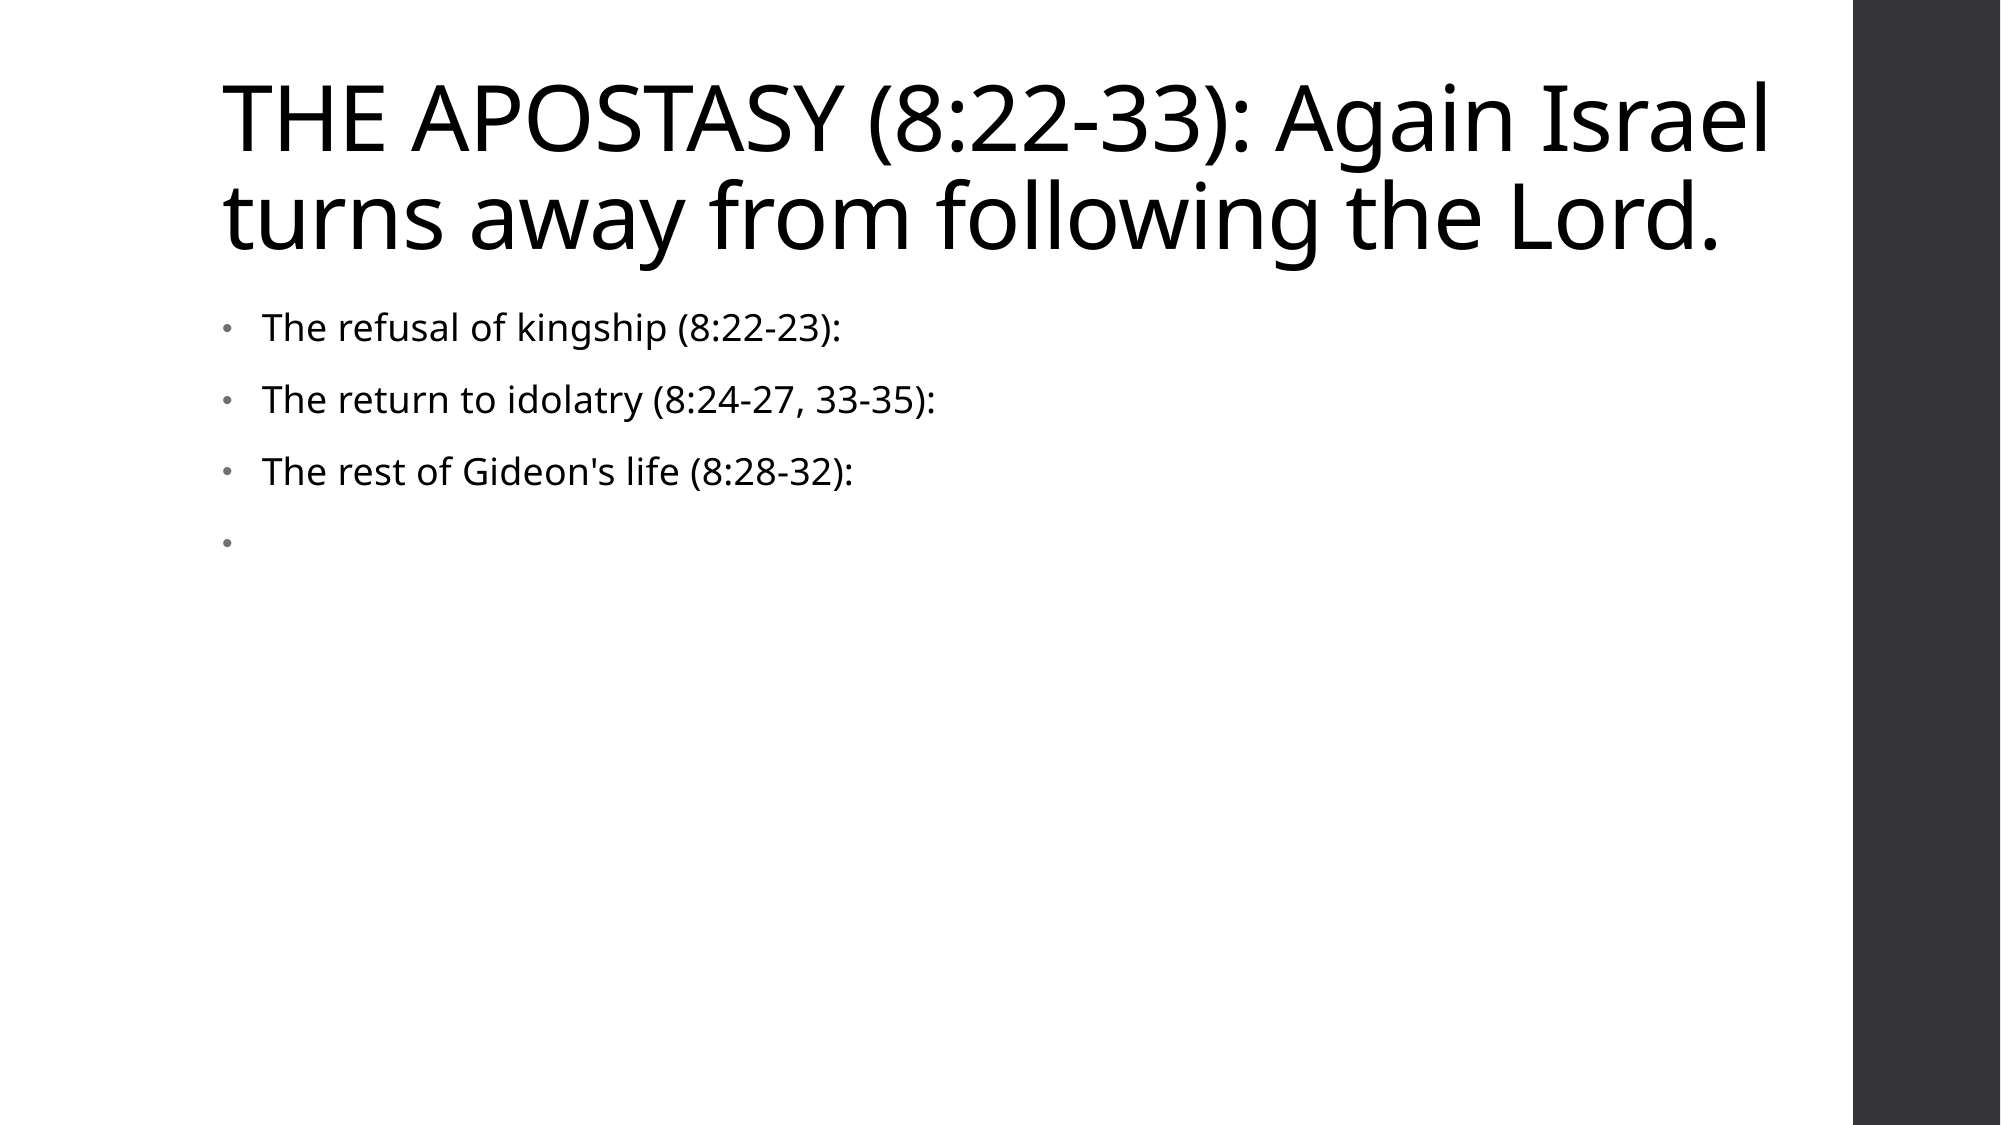

# THE APOSTASY (8:22-33): Again Israel turns away from following the Lord.
 The refusal of kingship (8:22-23):
 The return to idolatry (8:24-27, 33-35):
 The rest of Gideon's life (8:28-32):